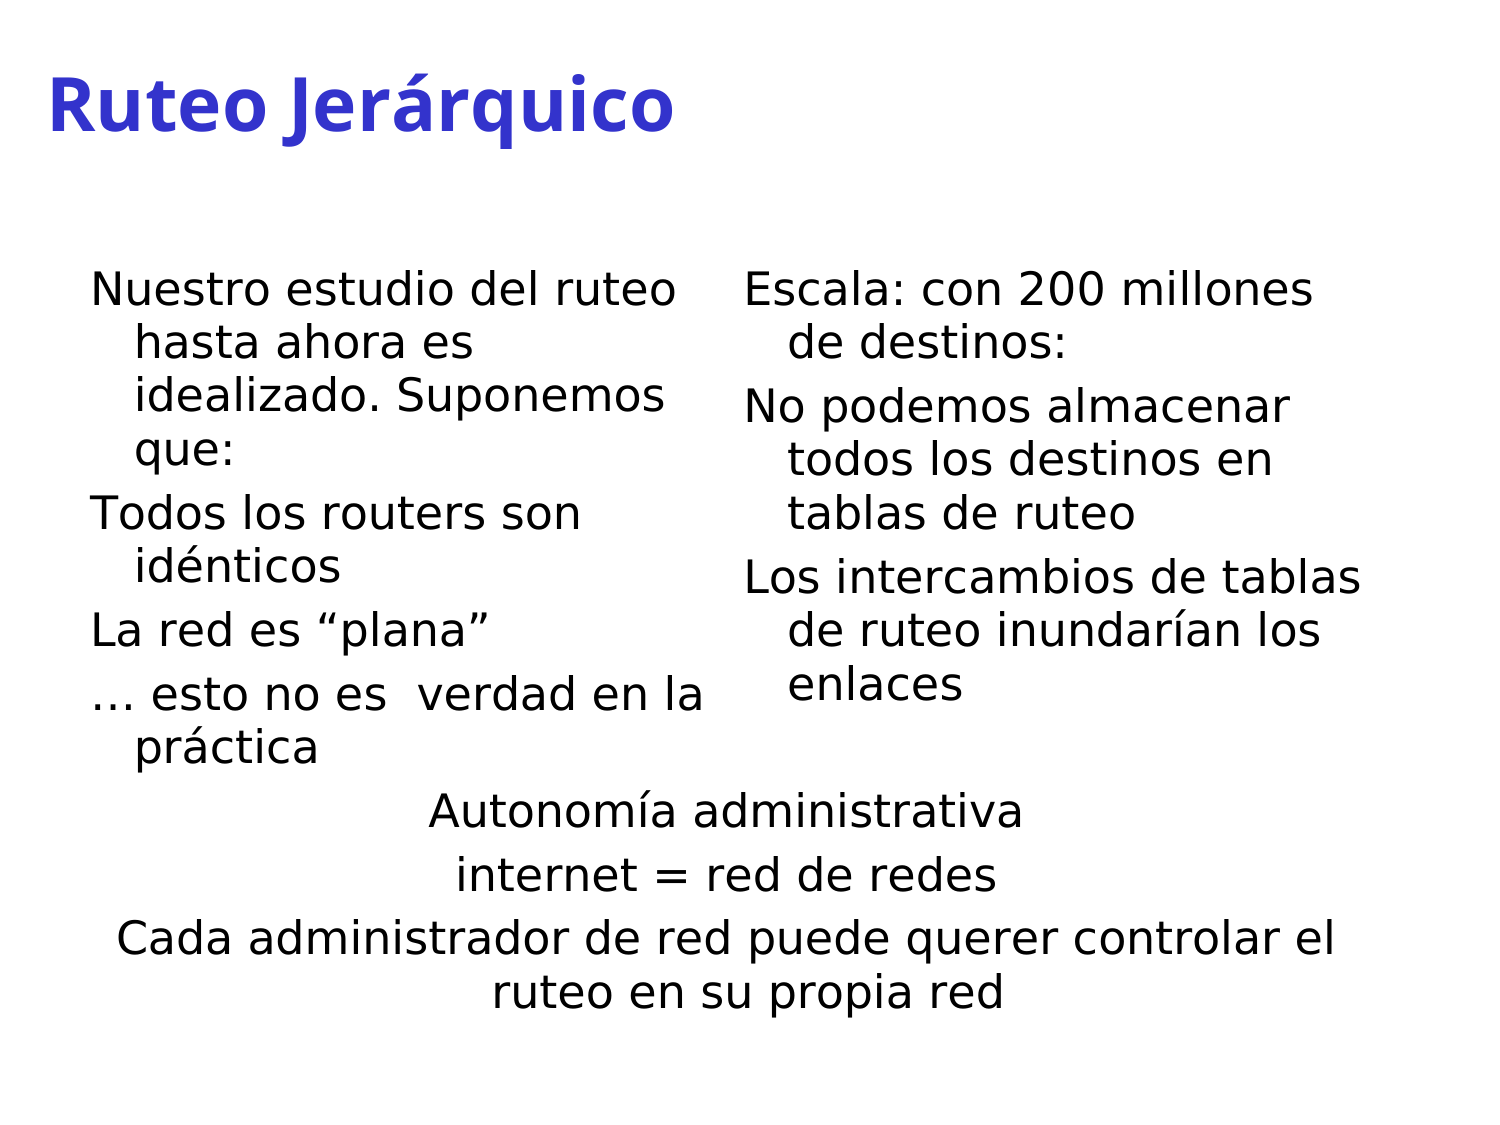

Ruteo Jerárquico
# Nuestro estudio del ruteo hasta ahora es idealizado. Suponemos que:
Todos los routers son idénticos
La red es “plana”
… esto no es verdad en la práctica
Escala: con 200 millones de destinos:
No podemos almacenar todos los destinos en tablas de ruteo
Los intercambios de tablas de ruteo inundarían los enlaces
Autonomía administrativa
internet = red de redes
Cada administrador de red puede querer controlar el ruteo en su propia red